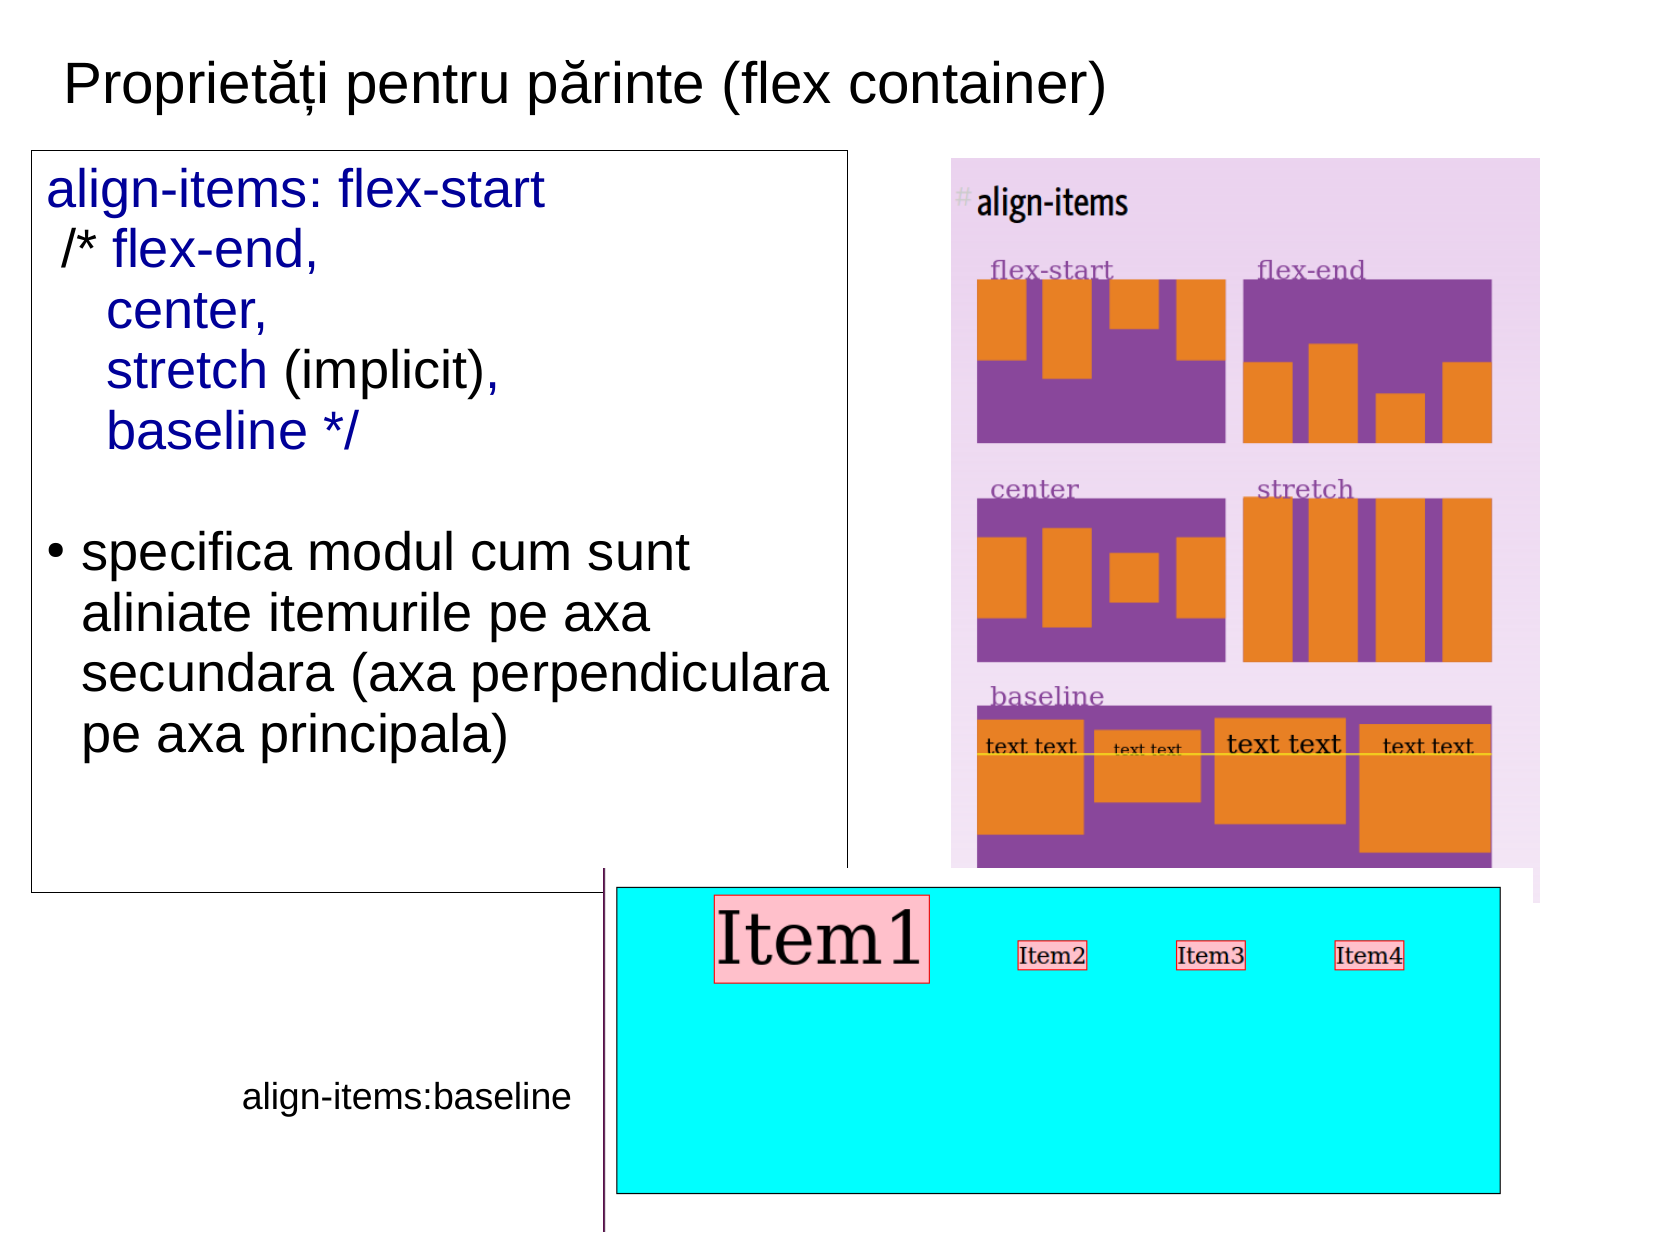

Proprietăți pentru părinte (flex container)
align-items: flex-start
 /* flex-end,
 center,
 stretch (implicit),
 baseline */
specifica modul cum sunt aliniate itemurile pe axa
secundara (axa perpendiculara
pe axa principala)
align-items:baseline